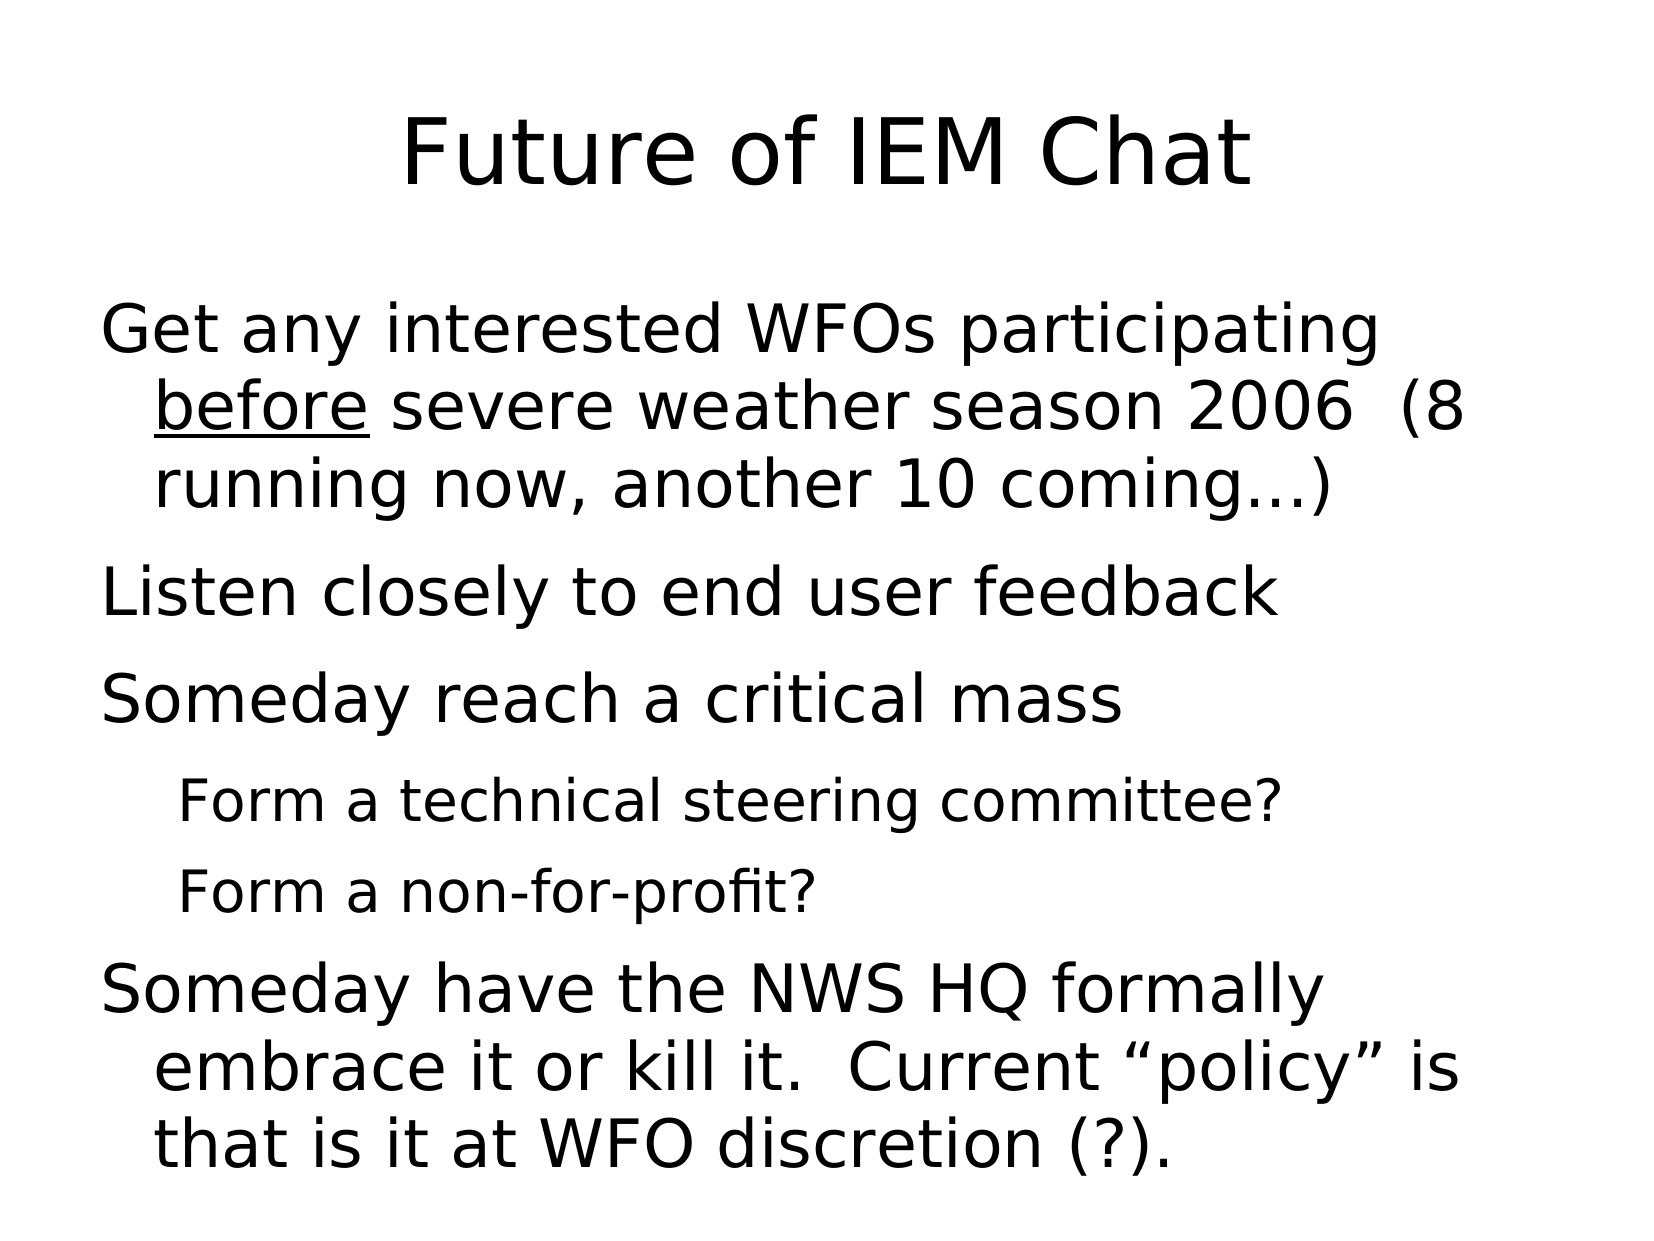

# Future of IEM Chat
Get any interested WFOs participating before severe weather season 2006 (8 running now, another 10 coming...)
Listen closely to end user feedback
Someday reach a critical mass
Form a technical steering committee?
Form a non-for-profit?
Someday have the NWS HQ formally embrace it or kill it. Current “policy” is that is it at WFO discretion (?).